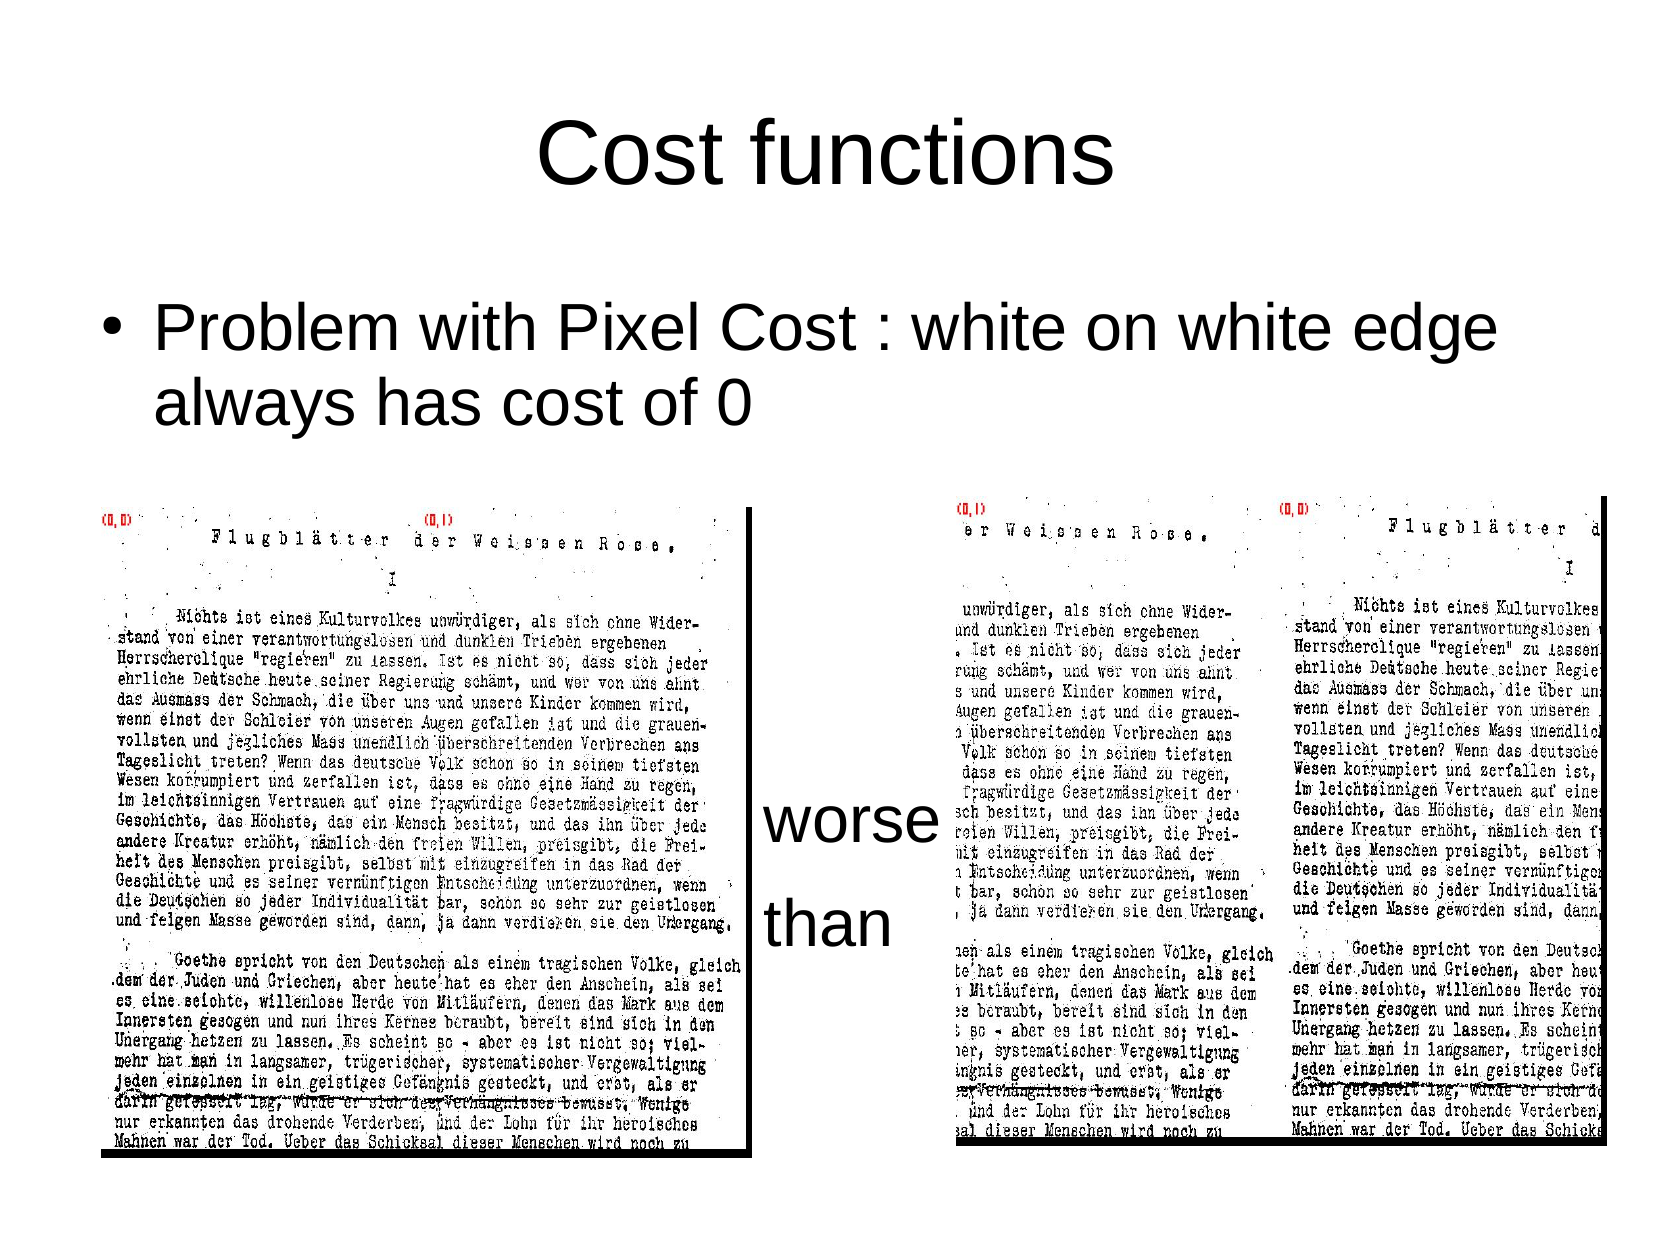

# Cost functions
Problem with Pixel Cost : white on white edge always has cost of 0
 worse
 than